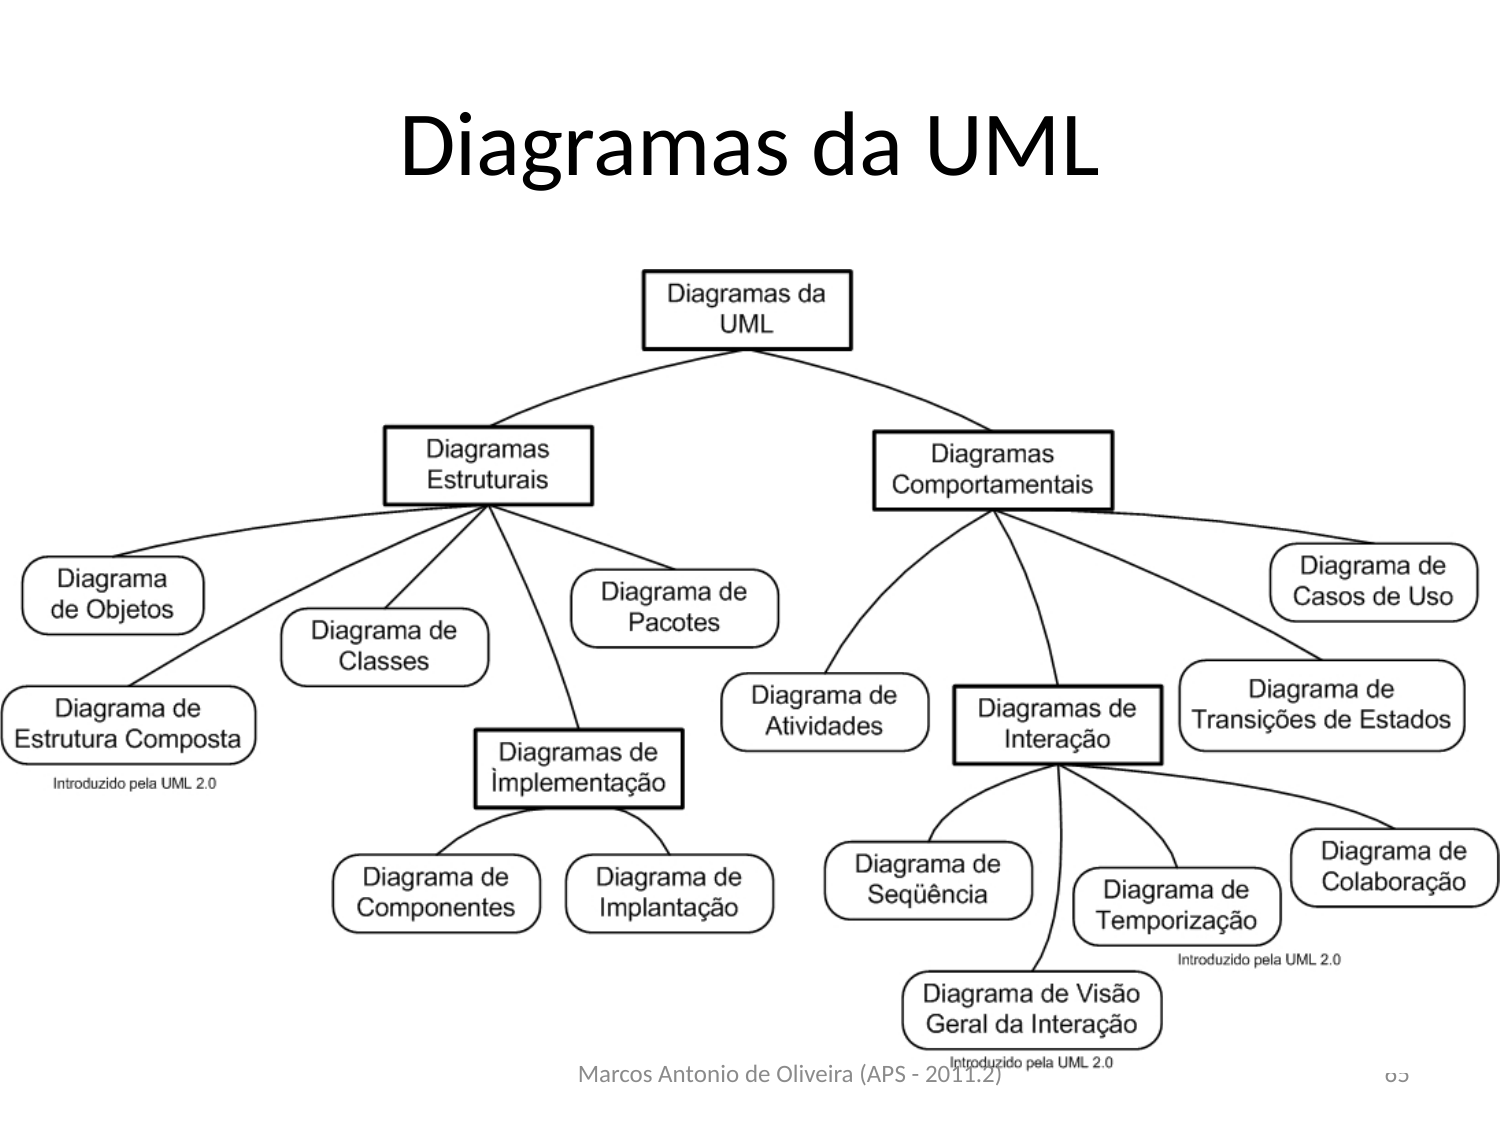

# Diagramas da UML
Marcos Antonio de Oliveira (APS - 2011.2)